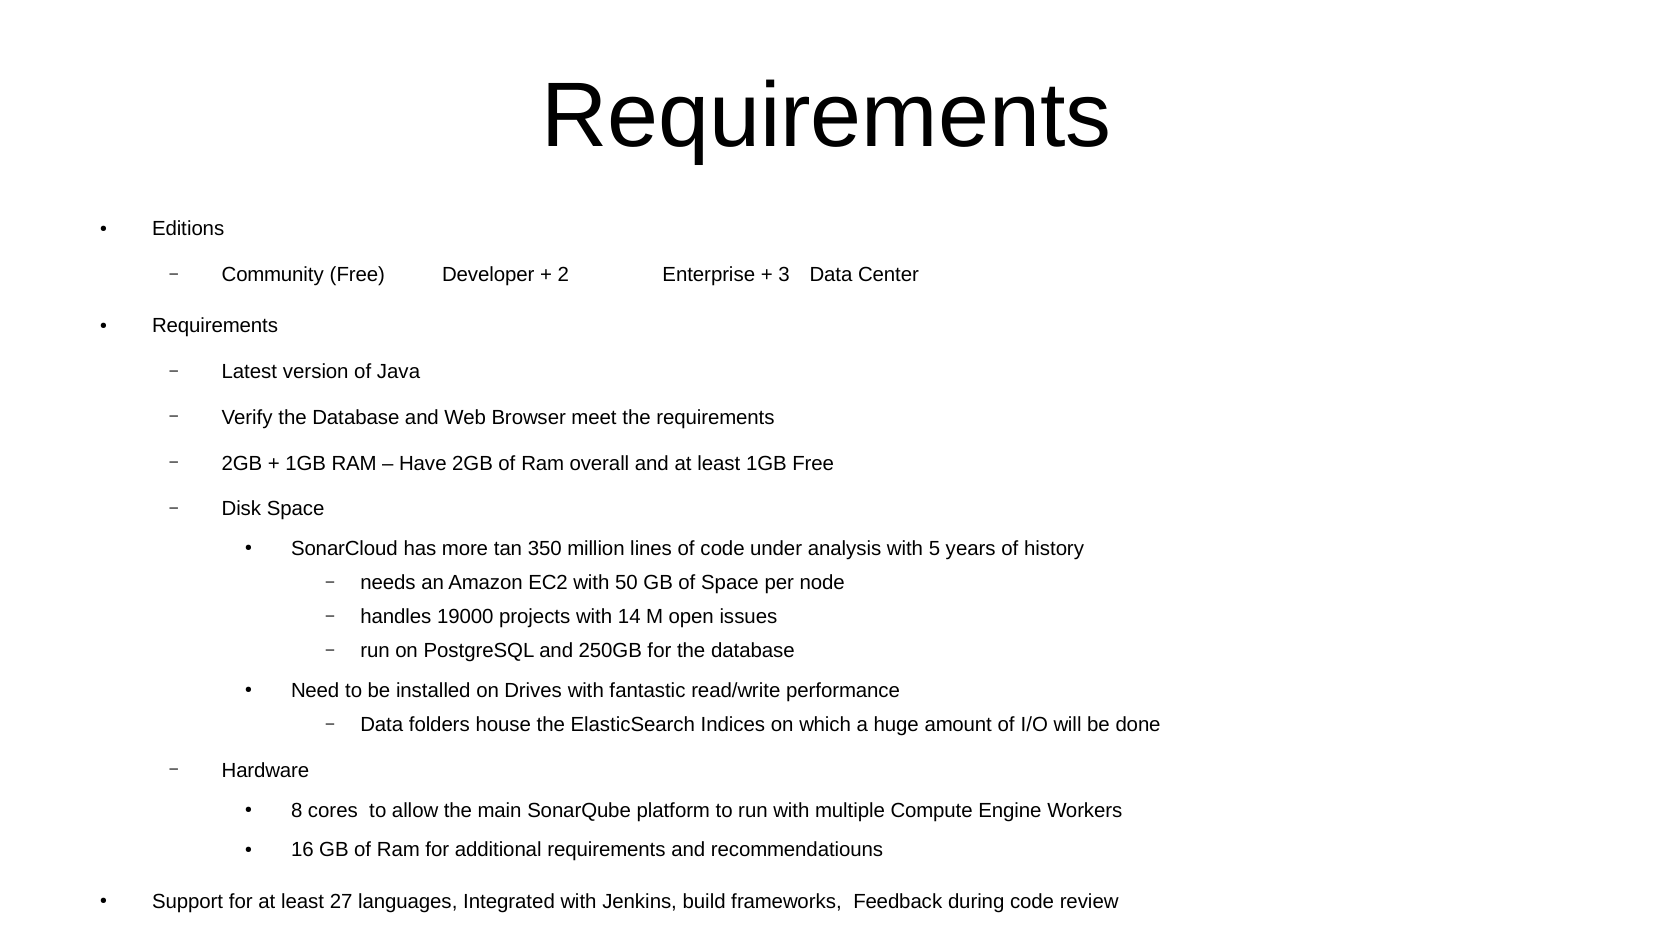

# Requirements
Editions
Community (Free)	Developer + 2		Enterprise + 3		Data Center
Requirements
Latest version of Java
Verify the Database and Web Browser meet the requirements
2GB + 1GB RAM – Have 2GB of Ram overall and at least 1GB Free
Disk Space
SonarCloud has more tan 350 million lines of code under analysis with 5 years of history
needs an Amazon EC2 with 50 GB of Space per node
handles 19000 projects with 14 M open issues
run on PostgreSQL and 250GB for the database
Need to be installed on Drives with fantastic read/write performance
Data folders house the ElasticSearch Indices on which a huge amount of I/O will be done
Hardware
8 cores to allow the main SonarQube platform to run with multiple Compute Engine Workers
16 GB of Ram for additional requirements and recommendatiouns
Support for at least 27 languages, Integrated with Jenkins, build frameworks, Feedback during code review